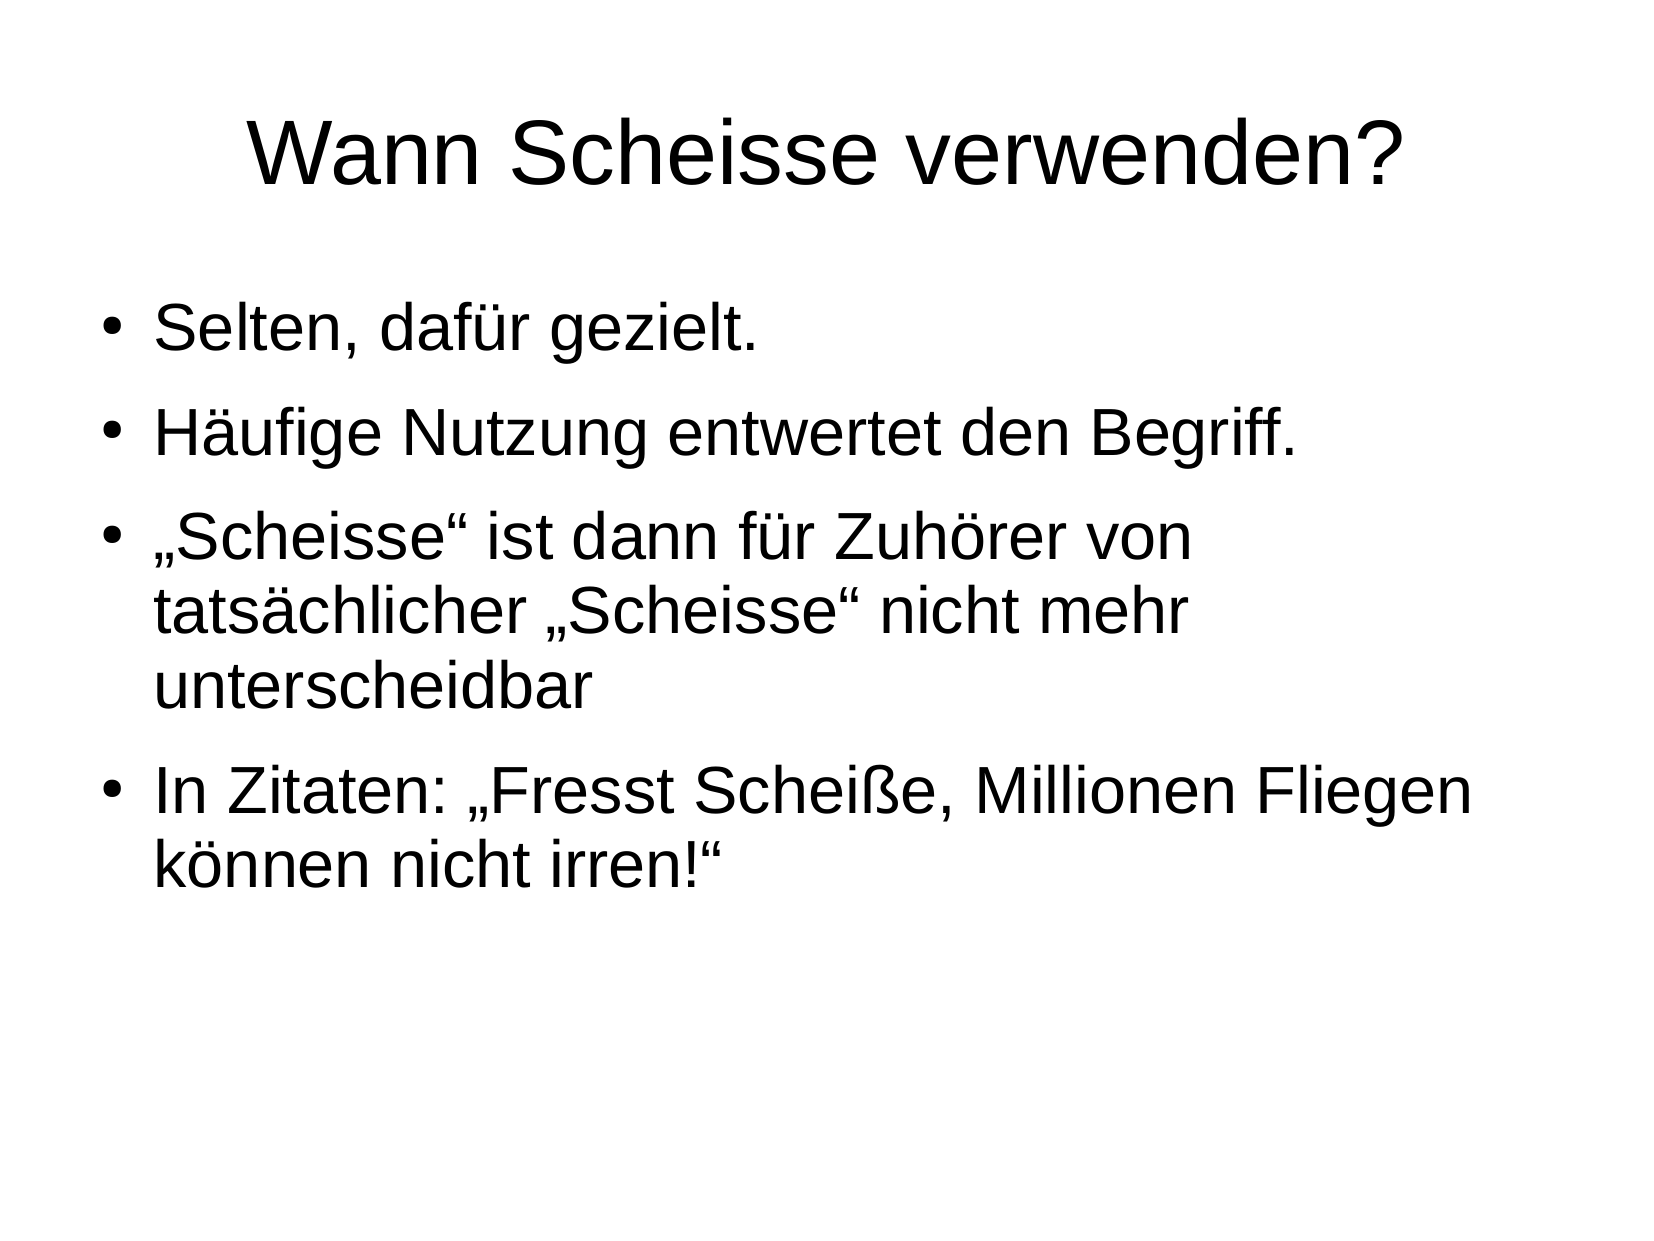

# Wann Scheisse verwenden?
Selten, dafür gezielt.
Häufige Nutzung entwertet den Begriff.
„Scheisse“ ist dann für Zuhörer von tatsächlicher „Scheisse“ nicht mehr unterscheidbar
In Zitaten: „Fresst Scheiße, Millionen Fliegen können nicht irren!“